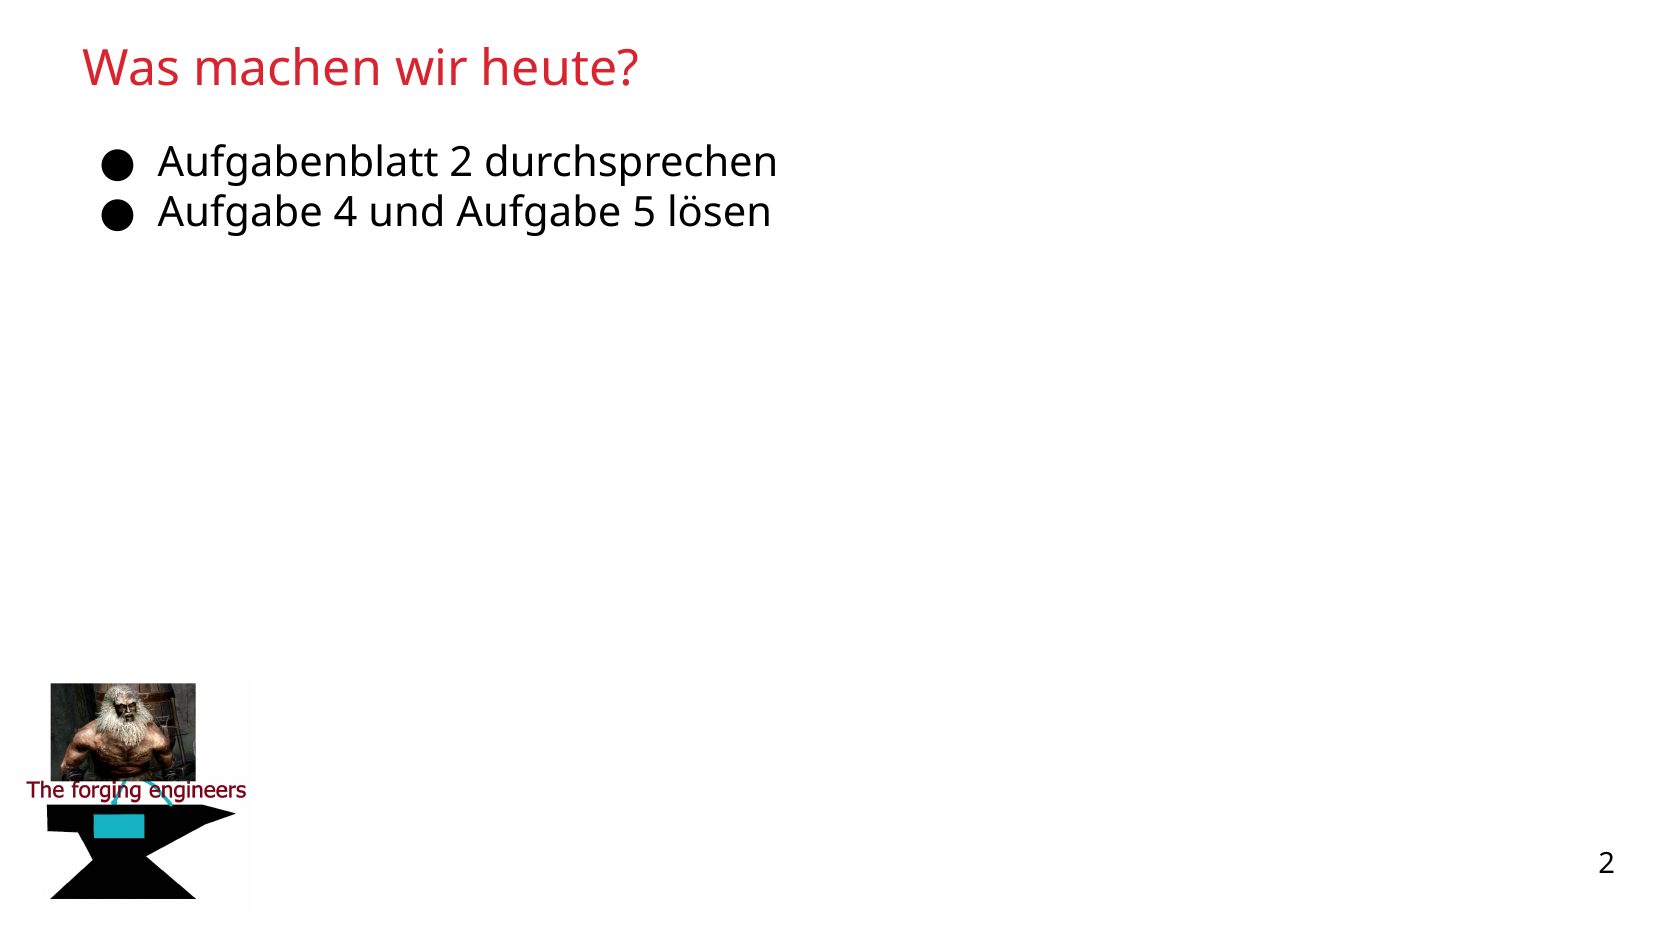

# Was machen wir heute?
Aufgabenblatt 2 durchsprechen
Aufgabe 4 und Aufgabe 5 lösen